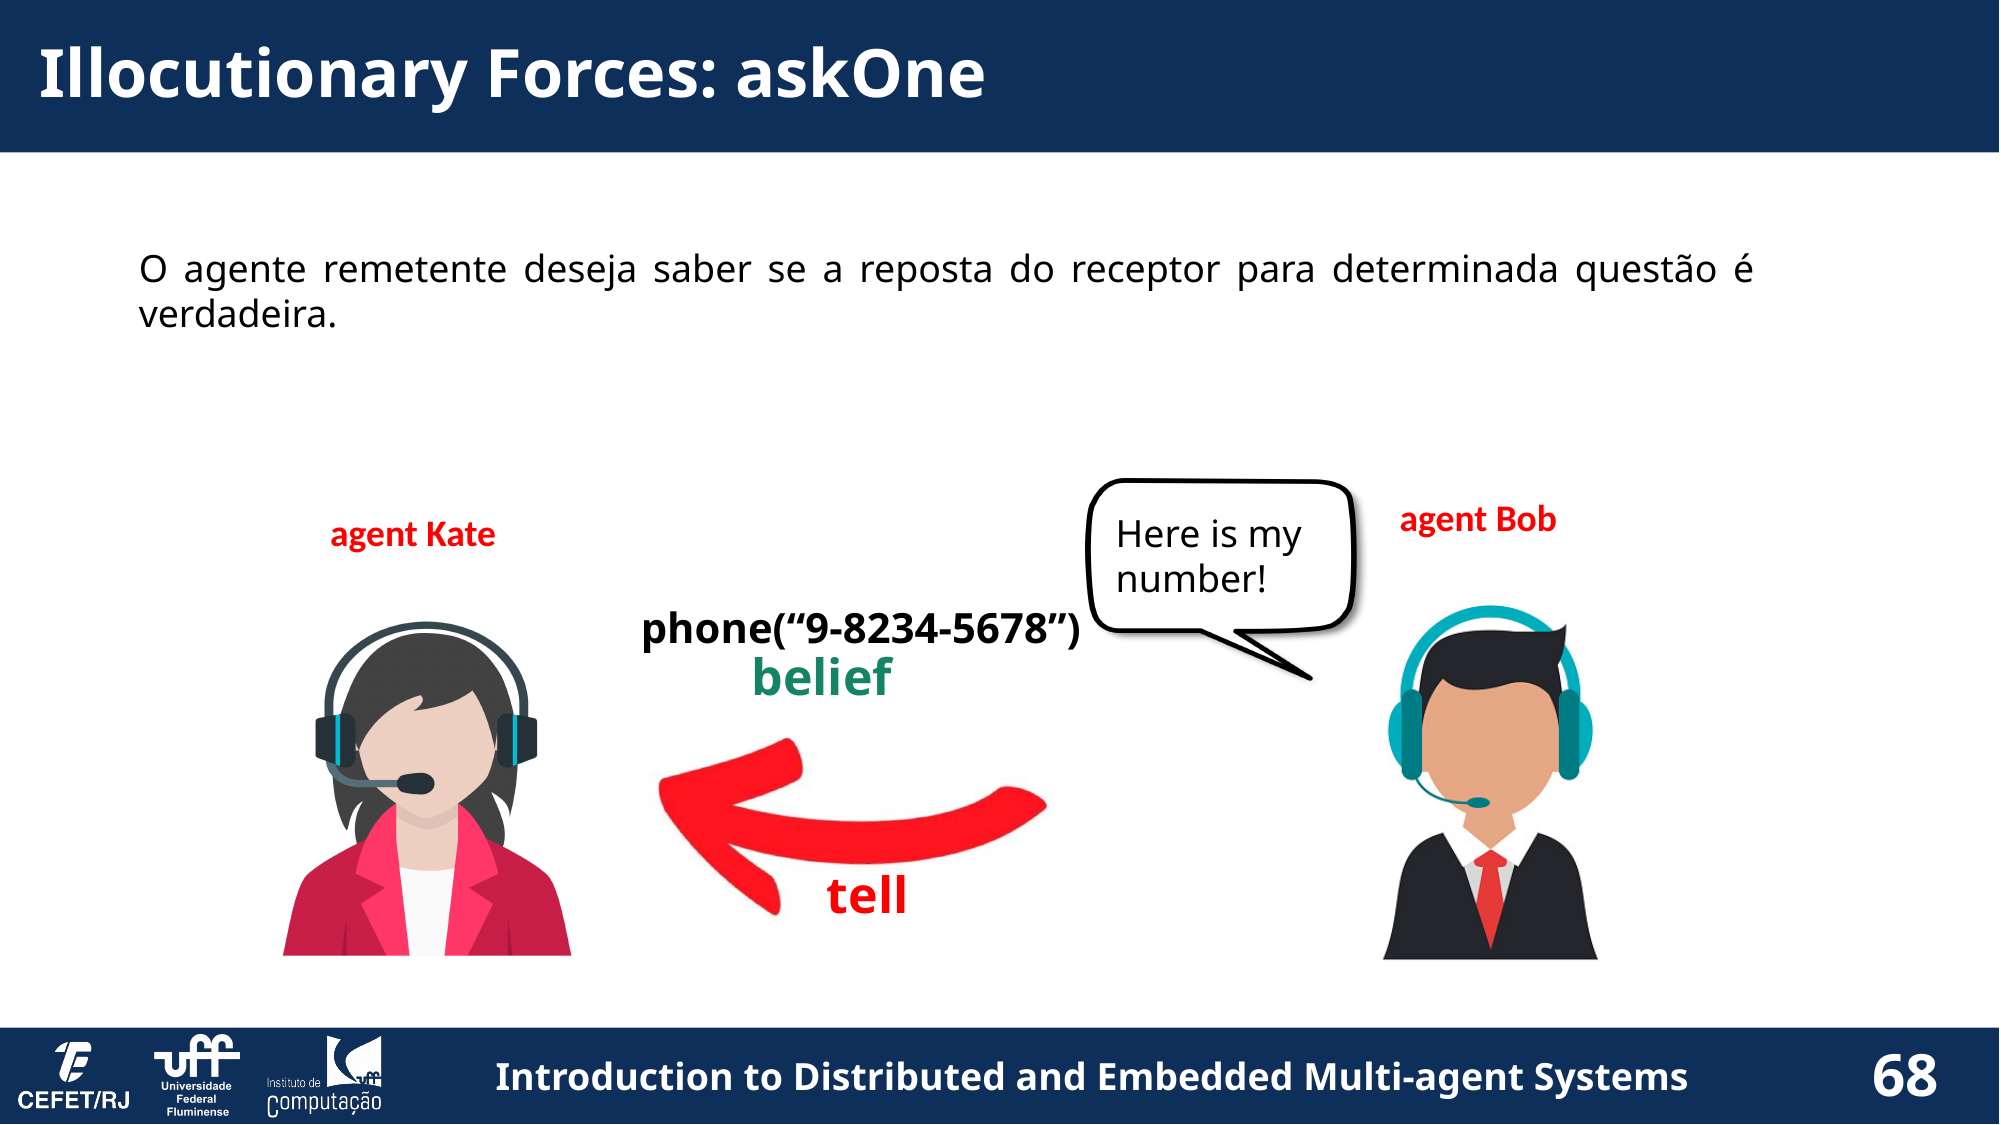

Illocutionary Forces: askOne
O agente remetente deseja saber se a reposta do receptor para determinada questão é verdadeira.
agent Bob
agent Kate
Here is my number!
phone(“9-8234-5678”)
belief
tell